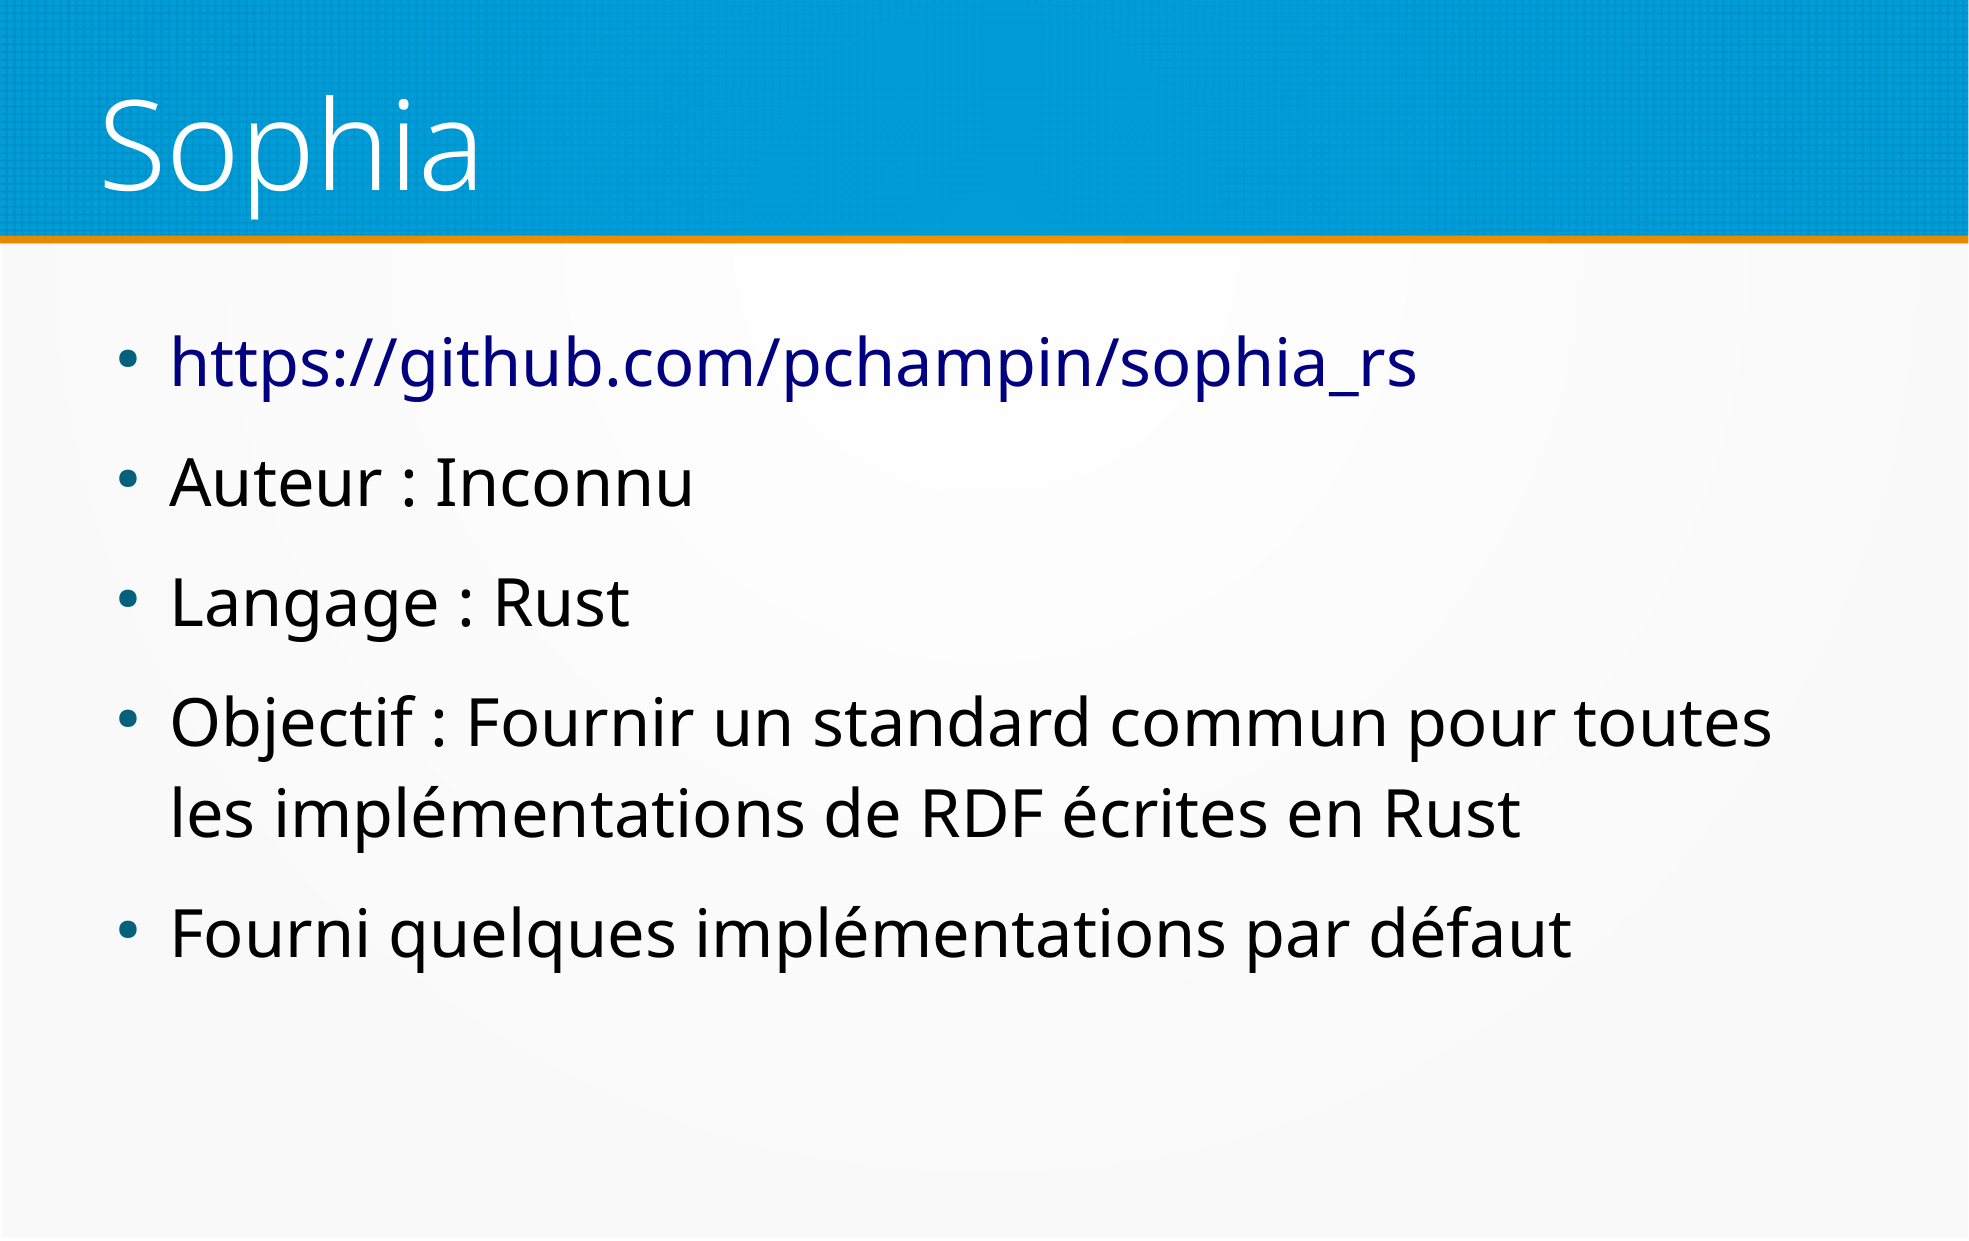

# Sophia
https://github.com/pchampin/sophia_rs
Auteur : Inconnu
Langage : Rust
Objectif : Fournir un standard commun pour toutes les implémentations de RDF écrites en Rust
Fourni quelques implémentations par défaut